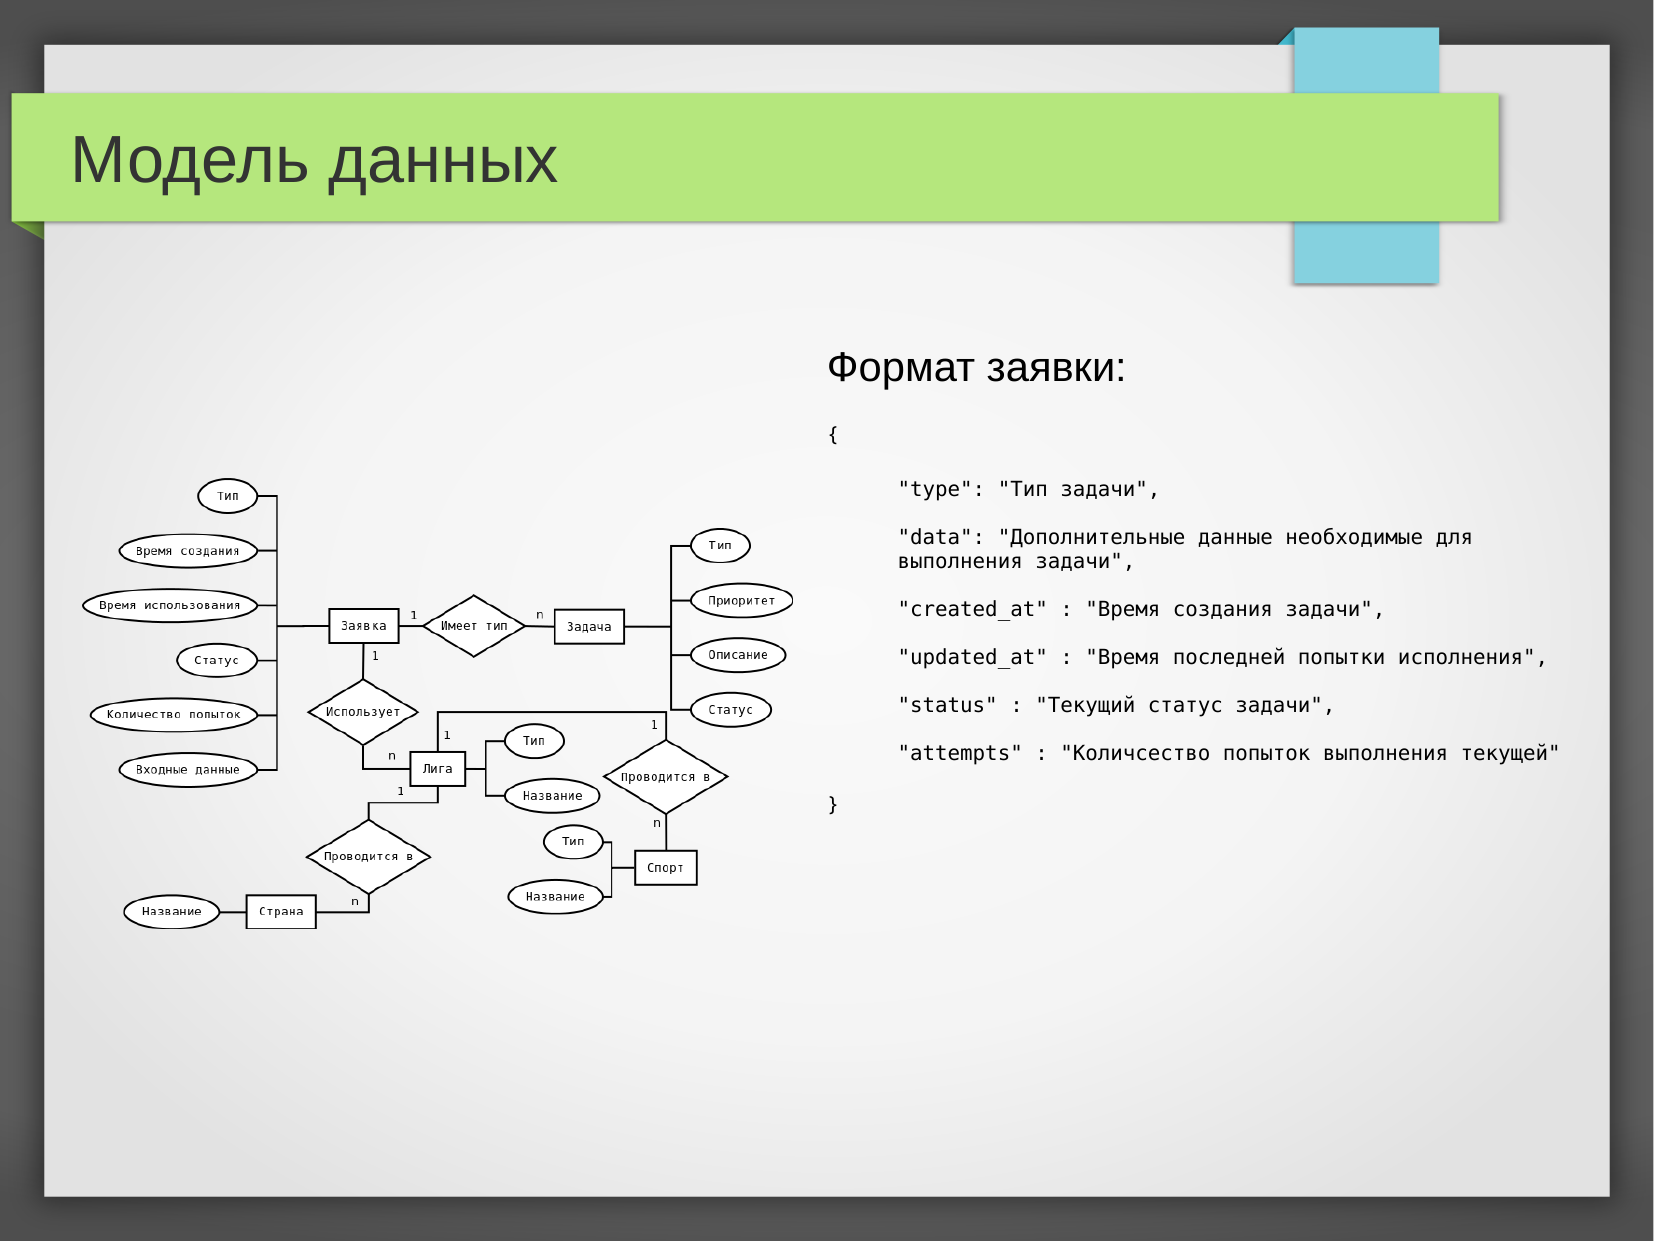

# Модель данных
Формат заявки:
{
"type": "Тип задачи",
"data": "Дополнительные данные необходимые для выполнения задачи",
"created_at" : "Время создания задачи",
"updated_at" : "Время последней попытки исполнения",
"status" : "Текущий статус задачи",
"attempts" : "Количсество попыток выполнения текущей"
}